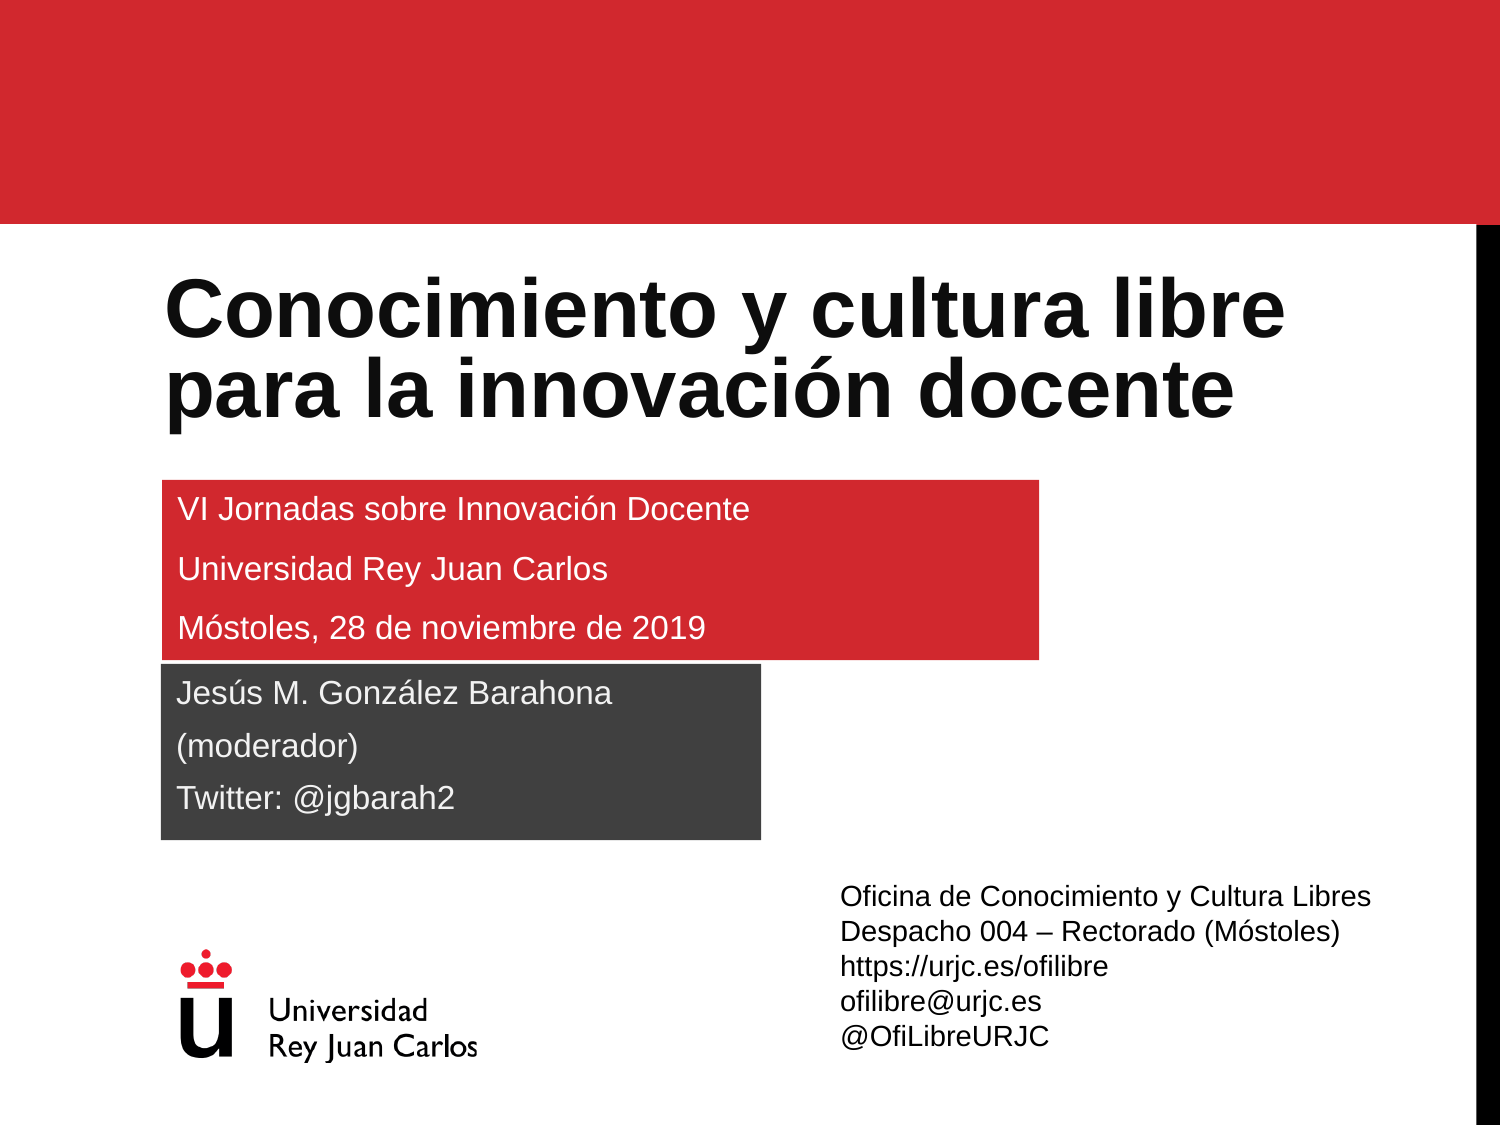

Conocimiento y cultura libre
para la innovación docente
VI Jornadas sobre Innovación Docente
Universidad Rey Juan Carlos
Móstoles, 28 de noviembre de 2019
Jesús M. González Barahona
(moderador)
Twitter: @jgbarah2
Oficina de Conocimiento y Cultura Libres
Despacho 004 – Rectorado (Móstoles)
https://urjc.es/ofilibre
ofilibre@urjc.es
@OfiLibreURJC